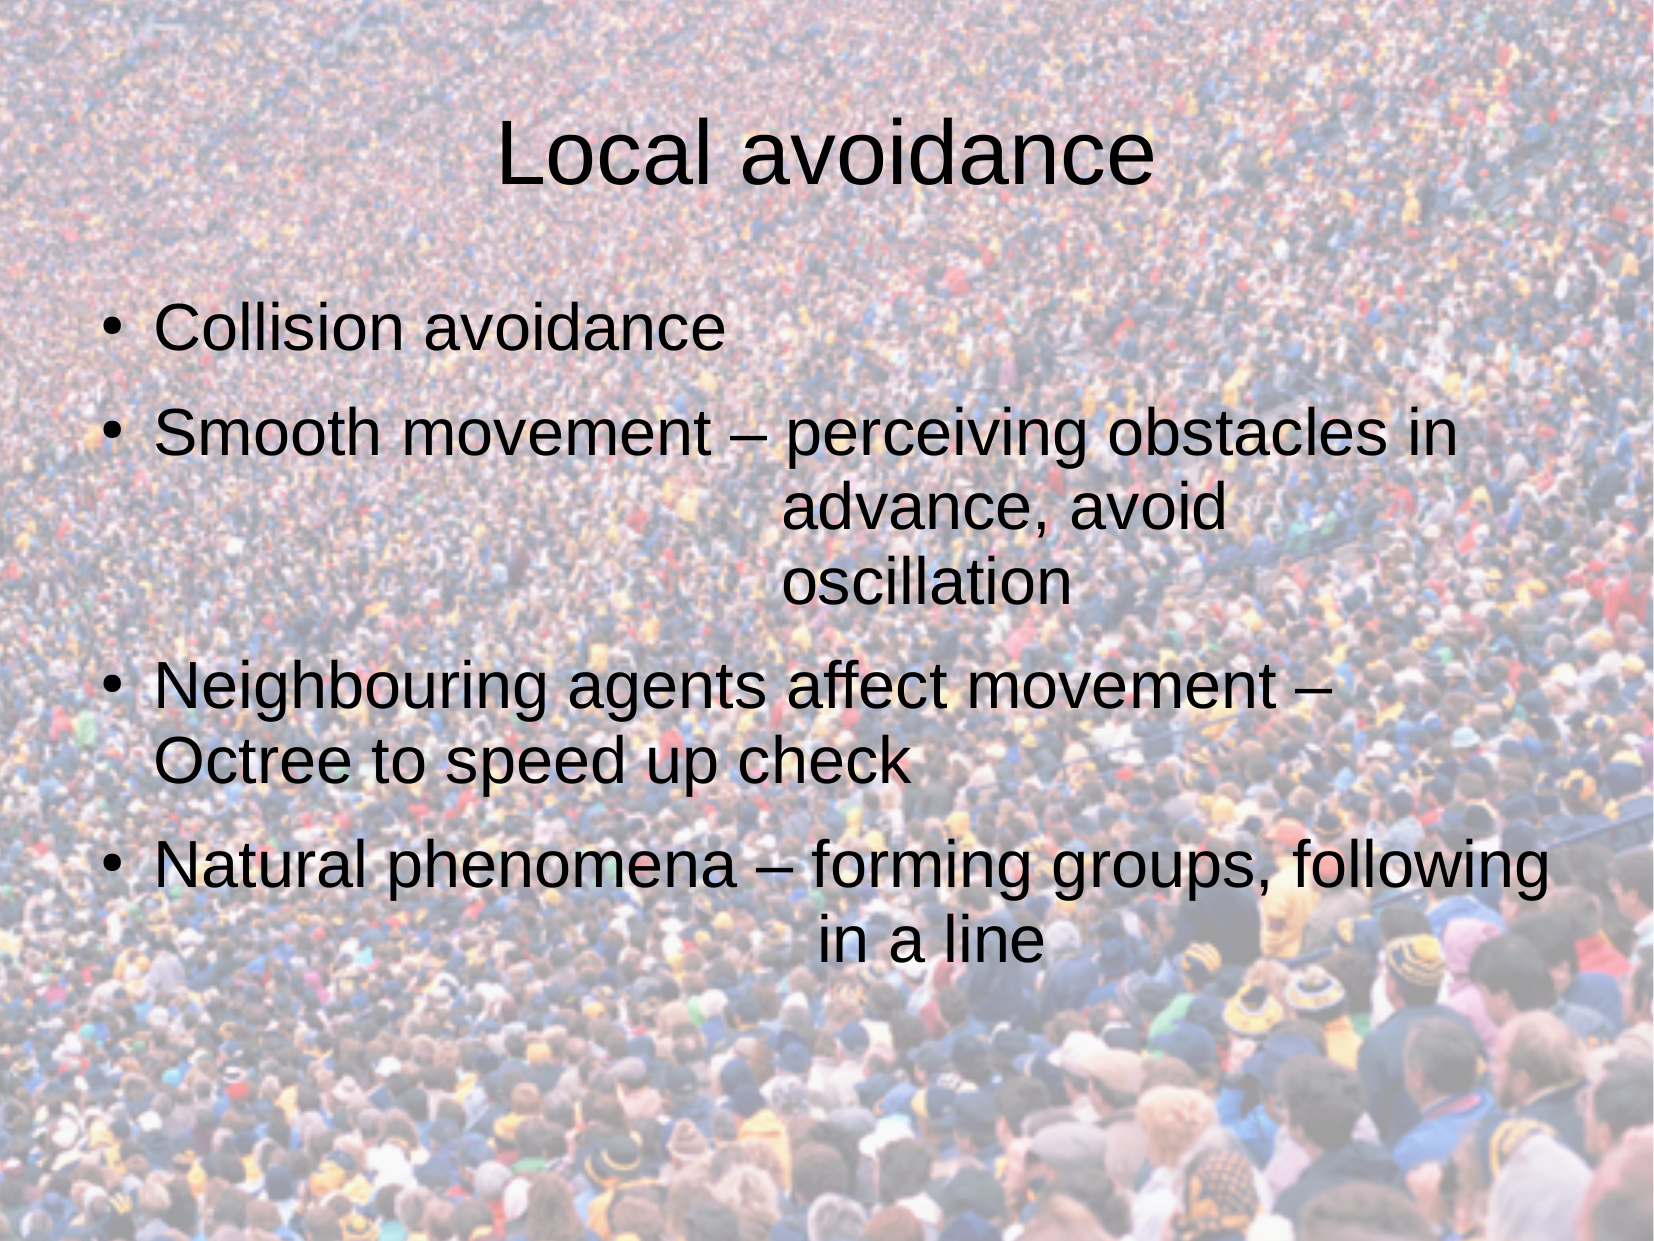

# Local avoidance
Collision avoidance
Smooth movement – perceiving obstacles in 										 advance, avoid 													 oscillation
Neighbouring agents affect movement –
Octree to speed up check
Natural phenomena – forming groups, following 									in a line